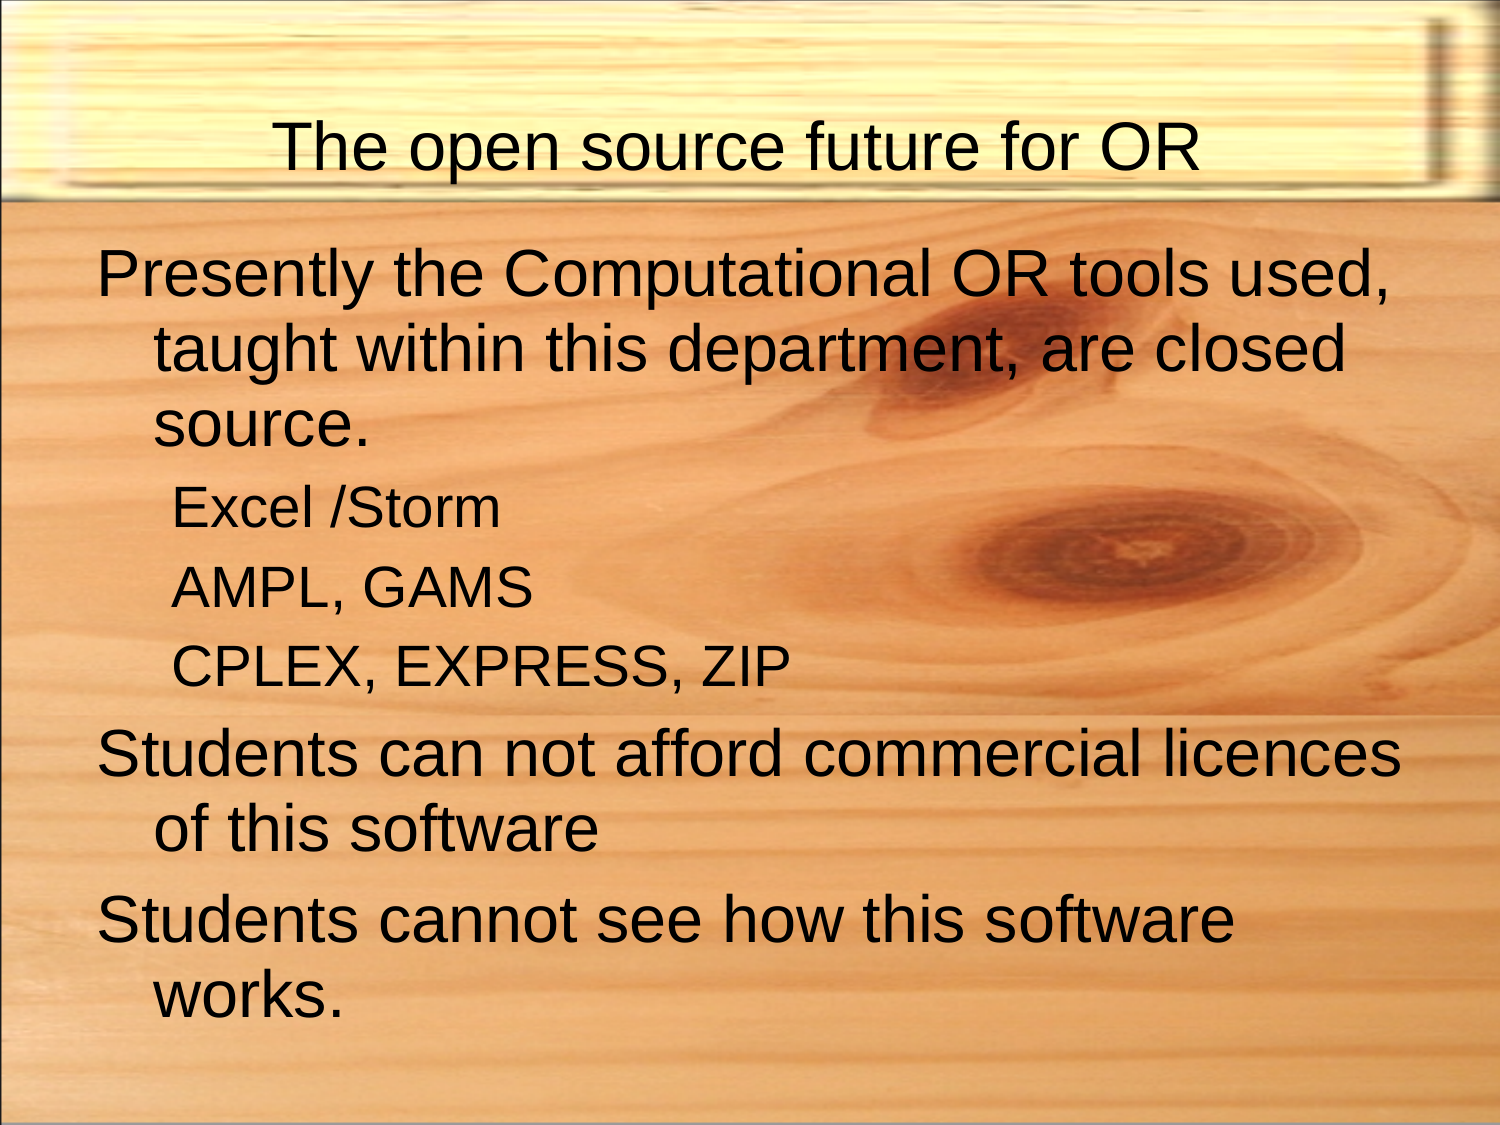

# The open source future for OR
Presently the Computational OR tools used, taught within this department, are closed source.
Excel /Storm
AMPL, GAMS
CPLEX, EXPRESS, ZIP
Students can not afford commercial licences of this software
Students cannot see how this software works.